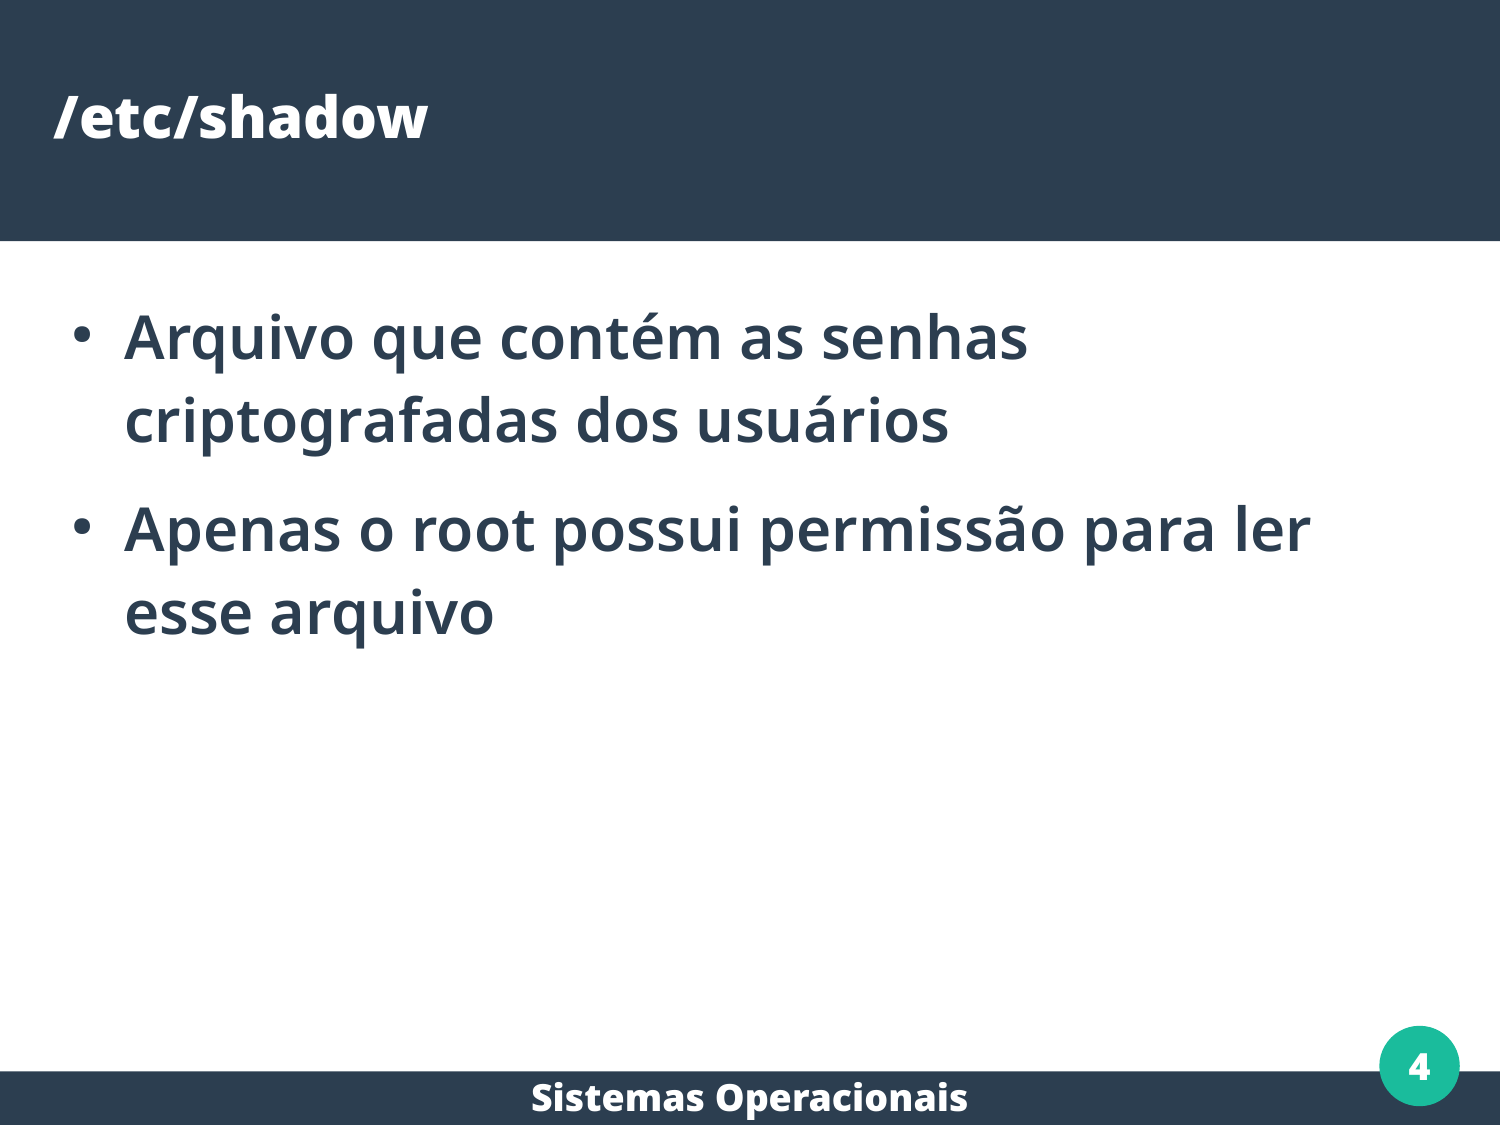

# /etc/shadow
Arquivo que contém as senhas criptografadas dos usuários
Apenas o root possui permissão para ler esse arquivo
4
Sistemas Operacionais